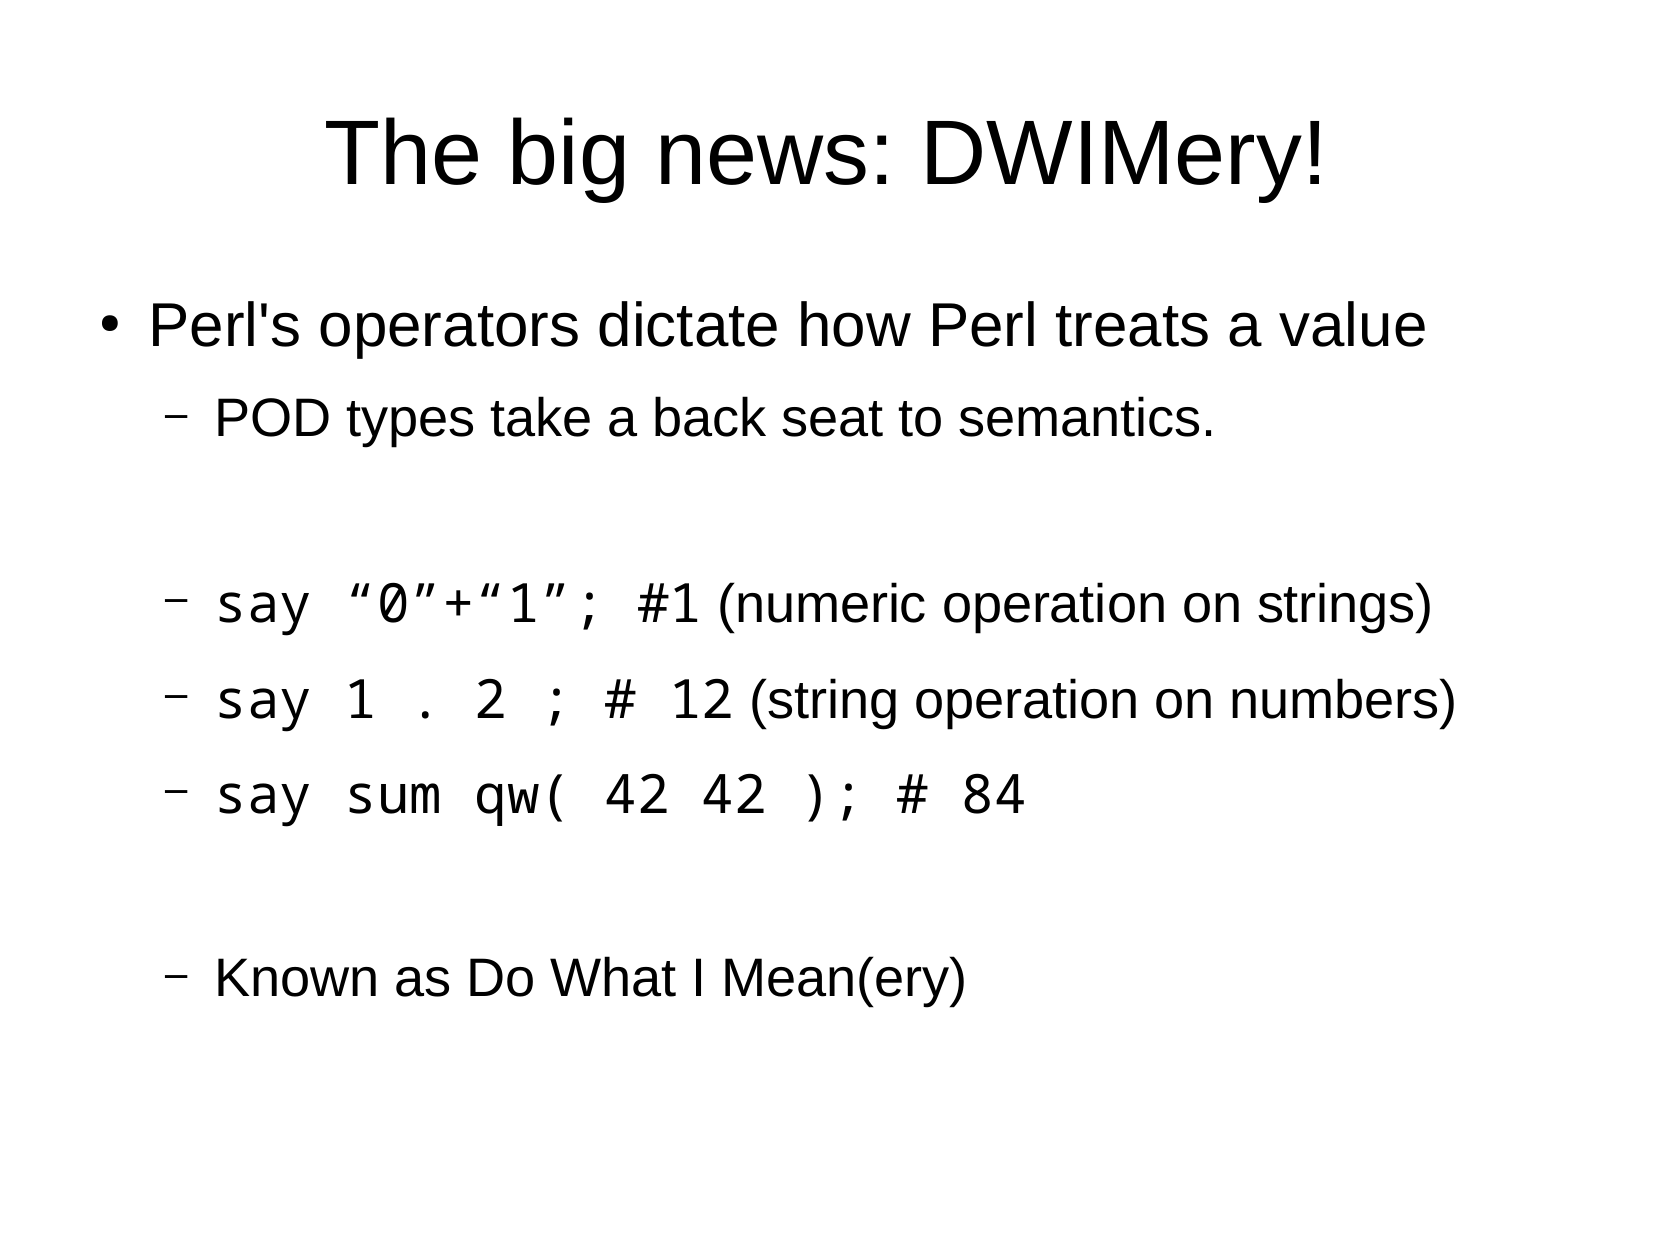

# The big news: DWIMery!
Perl's operators dictate how Perl treats a value
POD types take a back seat to semantics.
say “0”+“1”; #1 (numeric operation on strings)
say 1 . 2 ; # 12 (string operation on numbers)
say sum qw( 42 42 ); # 84
Known as Do What I Mean(ery)